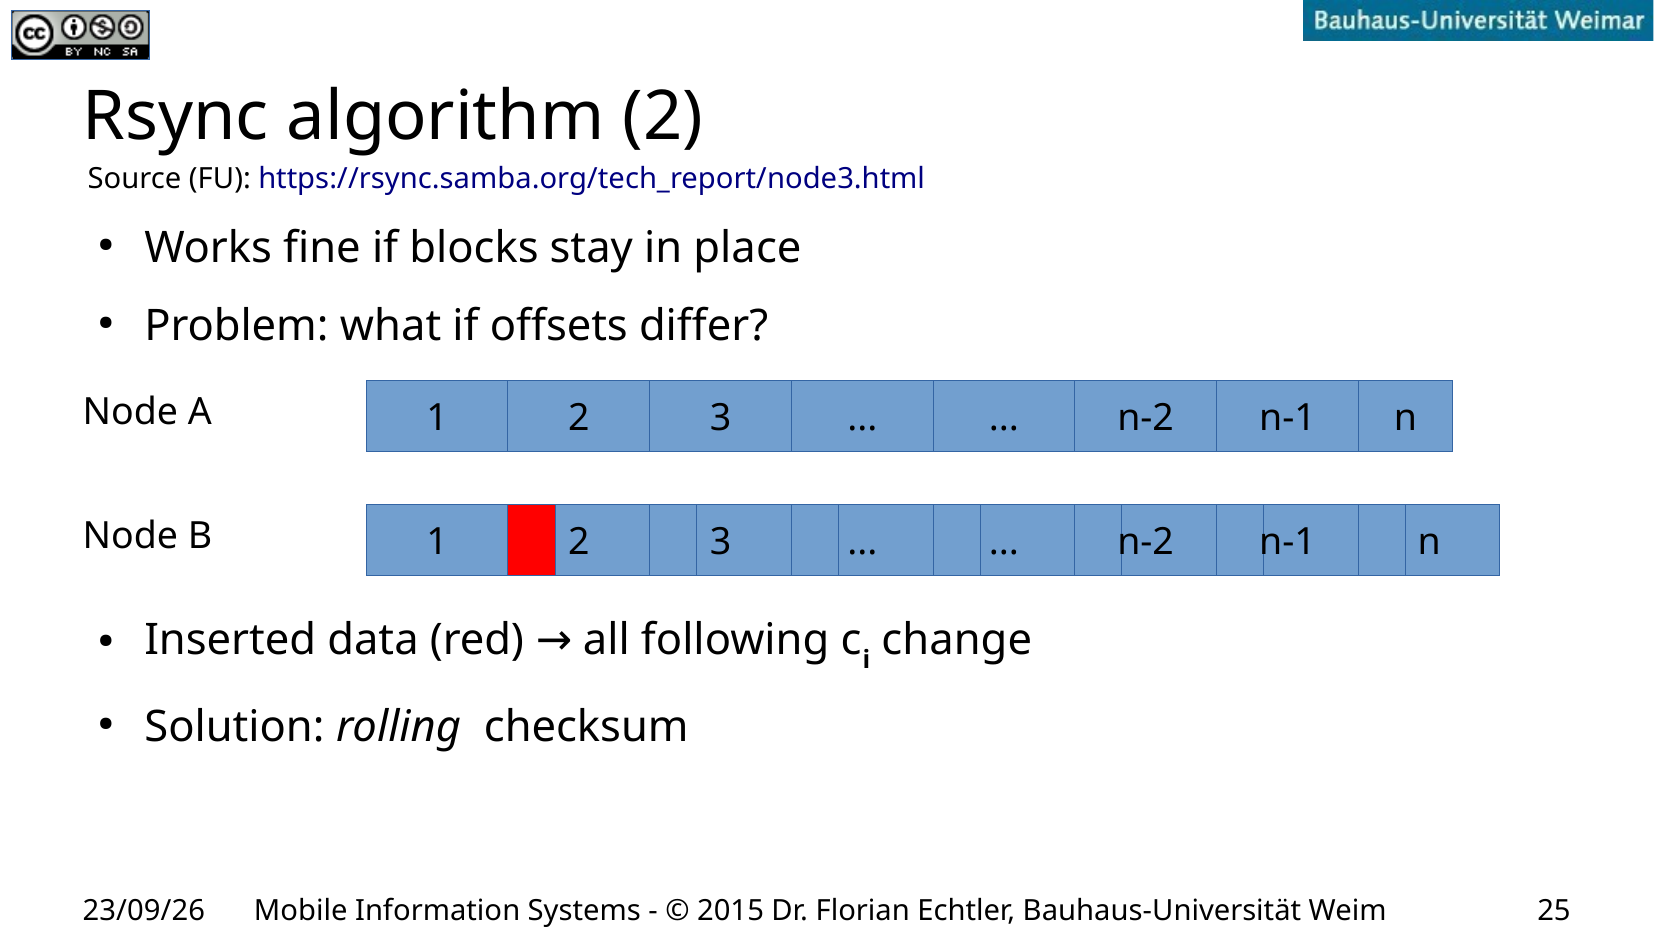

# Rsync algorithm (2)
Source (FU): https://rsync.samba.org/tech_report/node3.html
Works fine if blocks stay in place
Problem: what if offsets differ?
Inserted data (red) → all following ci change
Solution: rolling checksum
1
2
3
...
...
n-2
n-1
n
Node A
1
2
3
...
...
n-2
n-1
n
Node B
Mobile Information Systems - © 2015 Dr. Florian Echtler, Bauhaus-Universität Weimar
25